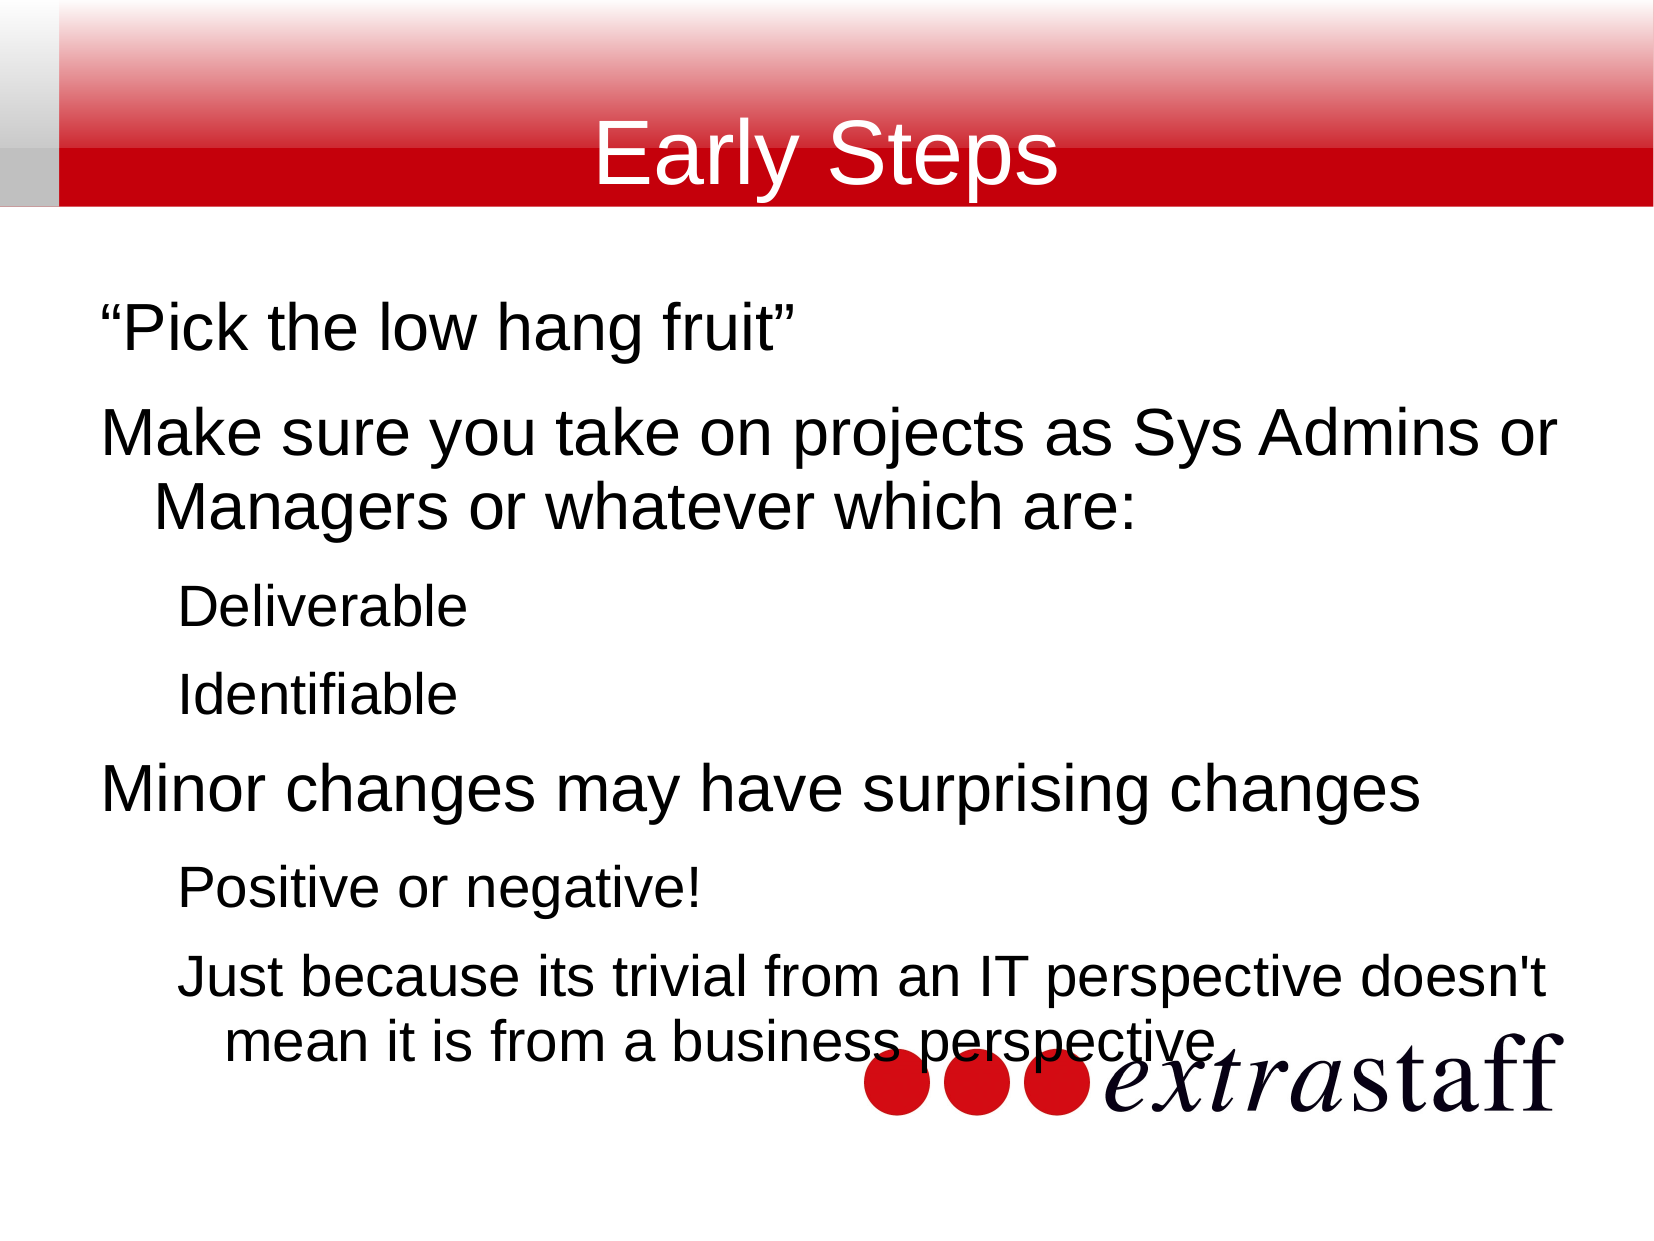

# Early Steps
“Pick the low hang fruit”
Make sure you take on projects as Sys Admins or Managers or whatever which are:
Deliverable
Identifiable
Minor changes may have surprising changes
Positive or negative!
Just because its trivial from an IT perspective doesn't mean it is from a business perspective